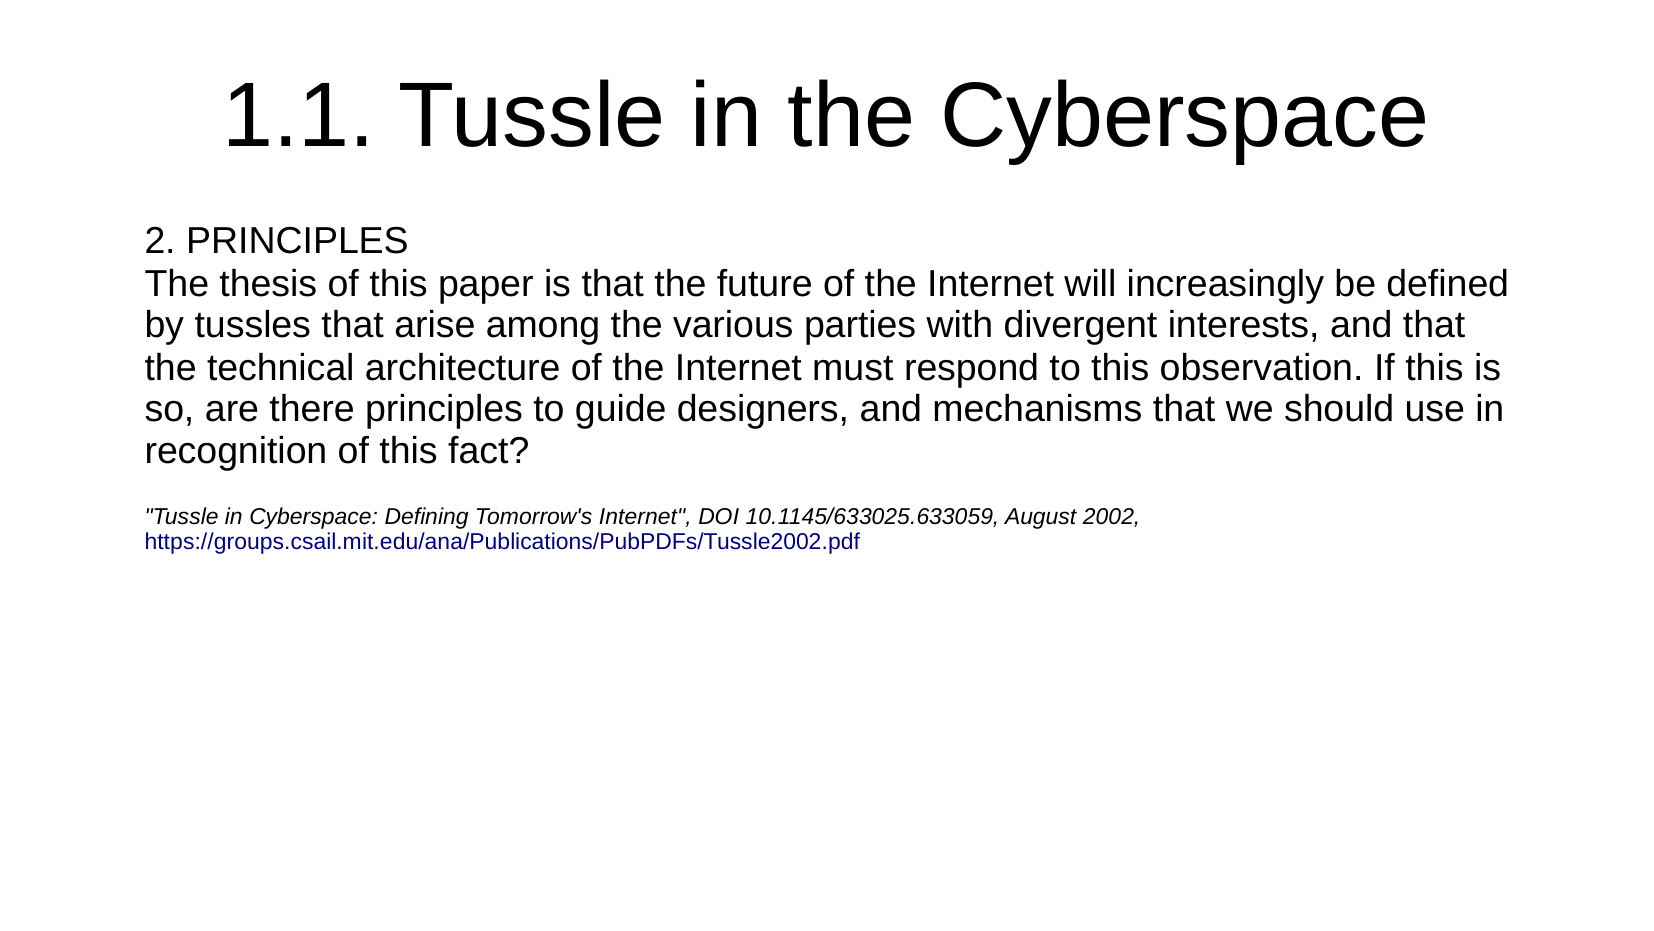

# 1.1. Tussle in the Cyberspace
2. PRINCIPLES
The thesis of this paper is that the future of the Internet will increasingly be defined by tussles that arise among the various parties with divergent interests, and that the technical architecture of the Internet must respond to this observation. If this is so, are there principles to guide designers, and mechanisms that we should use in recognition of this fact?
"Tussle in Cyberspace: Defining Tomorrow's Internet", DOI 10.1145/633025.633059, August 2002, https://groups.csail.mit.edu/ana/Publications/PubPDFs/
Tussle2002.pdf